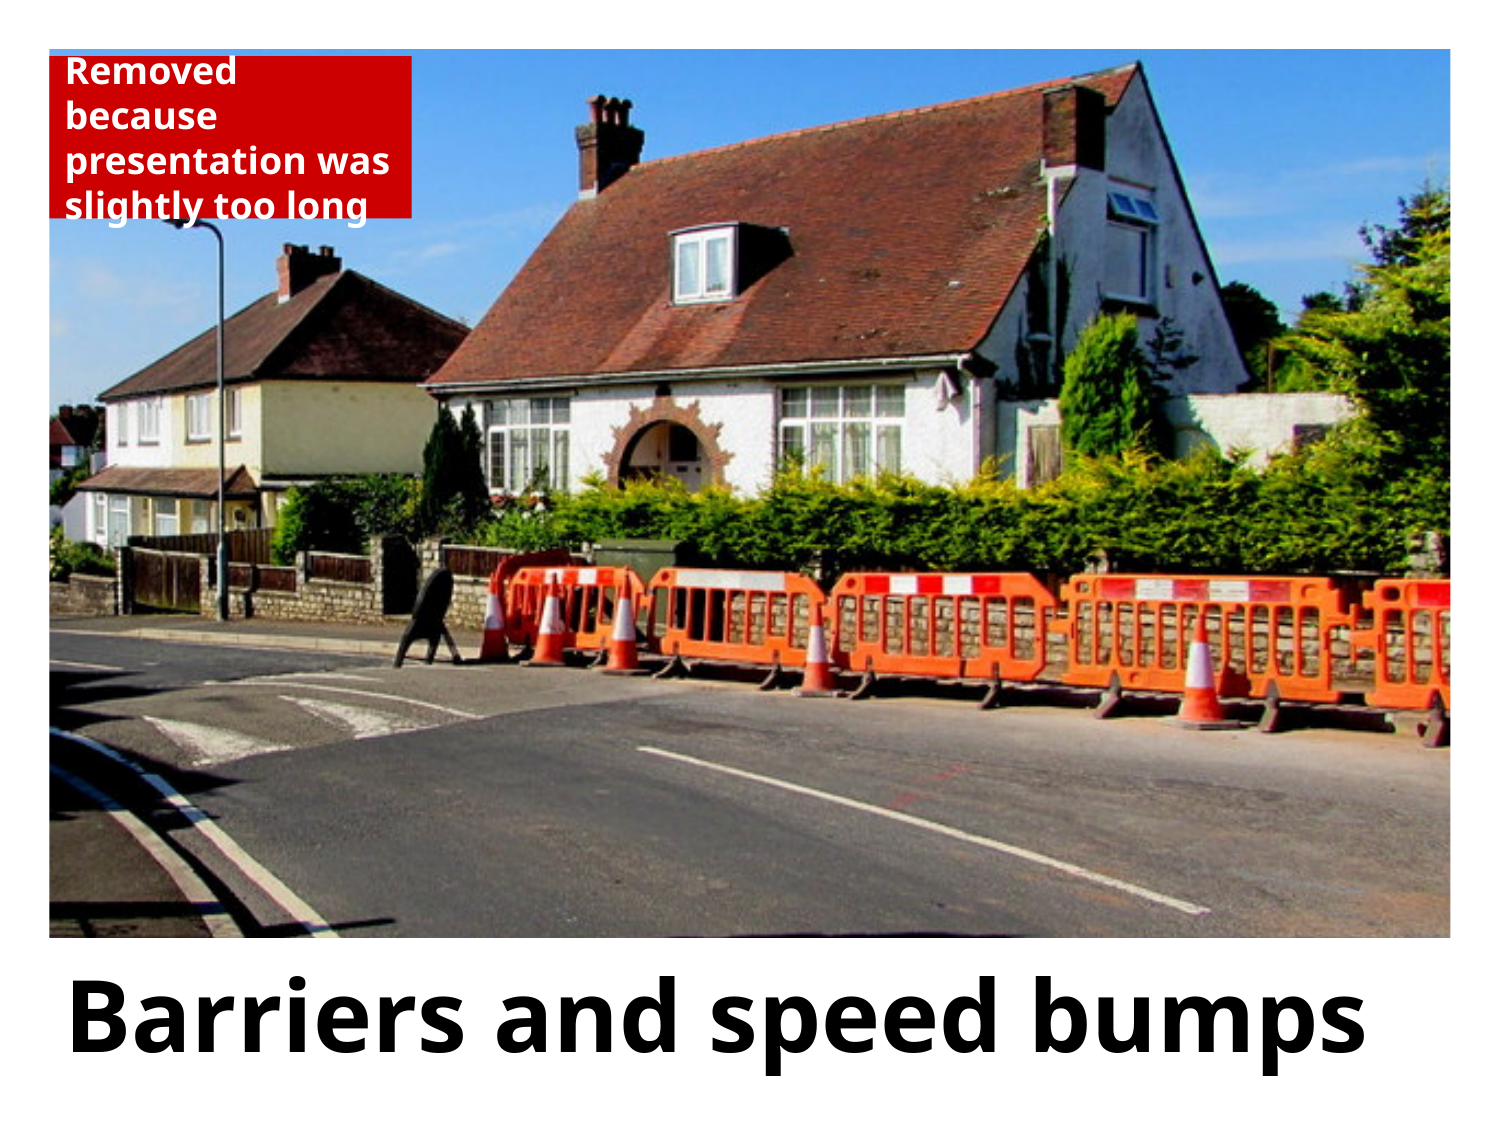

Removed because presentation was slightly too long
Barriers and speed bumps